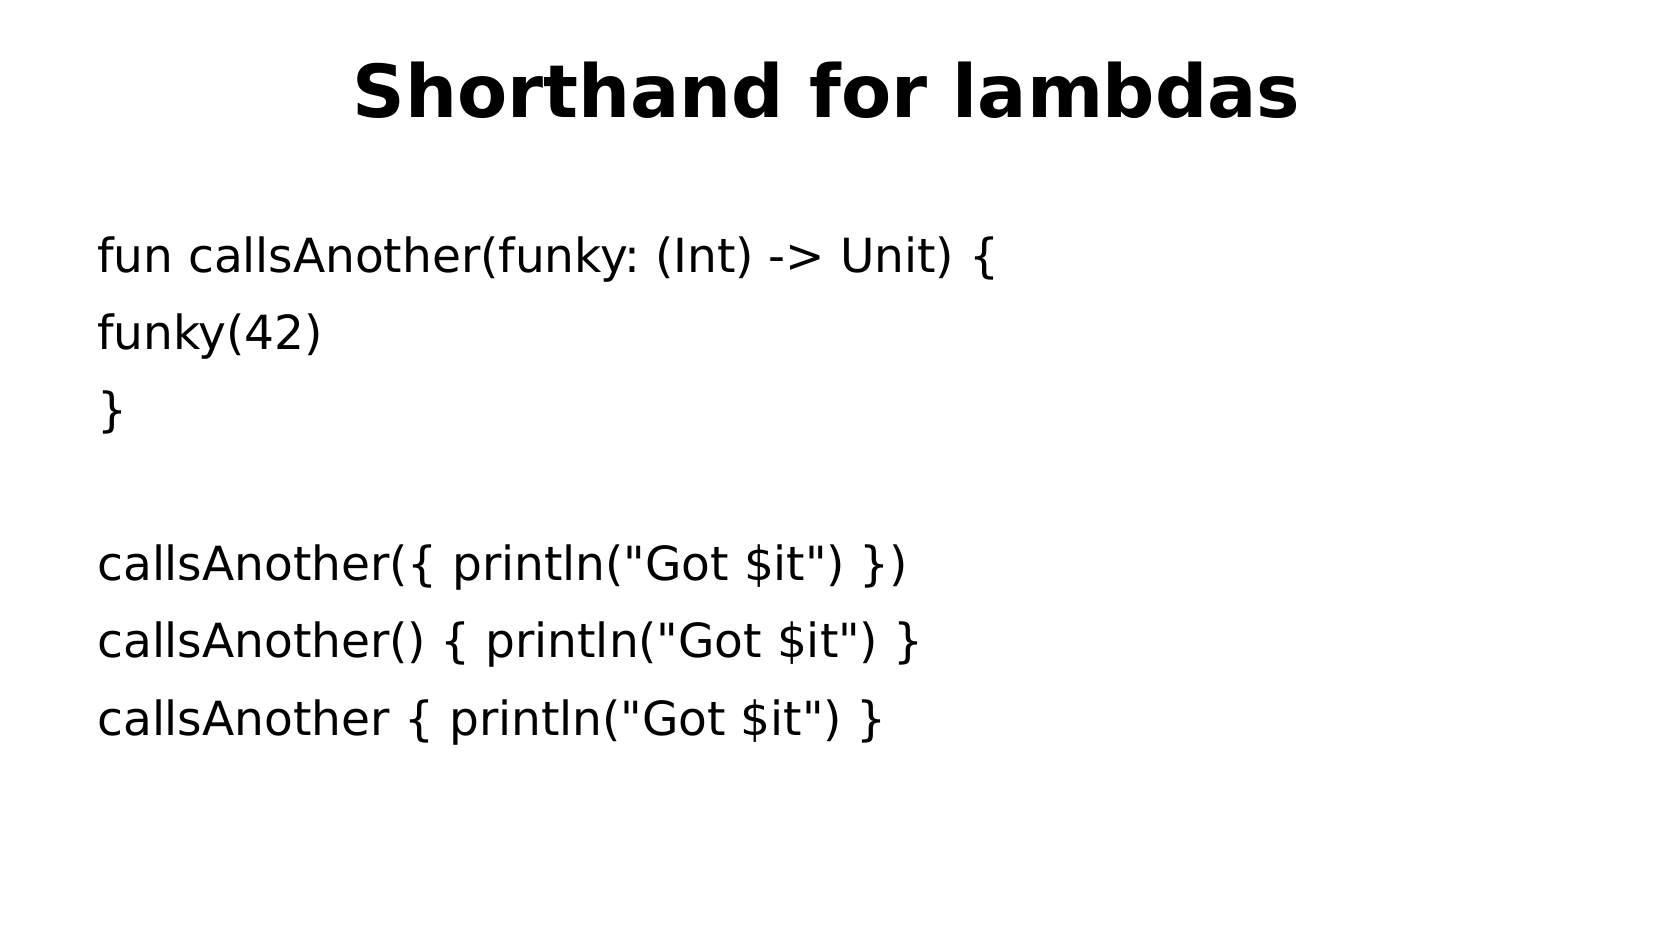

# Shorthand for lambdas
fun callsAnother(funky: (Int) -> Unit) {
funky(42)
}
callsAnother({ println("Got $it") })
callsAnother() { println("Got $it") }
callsAnother { println("Got $it") }